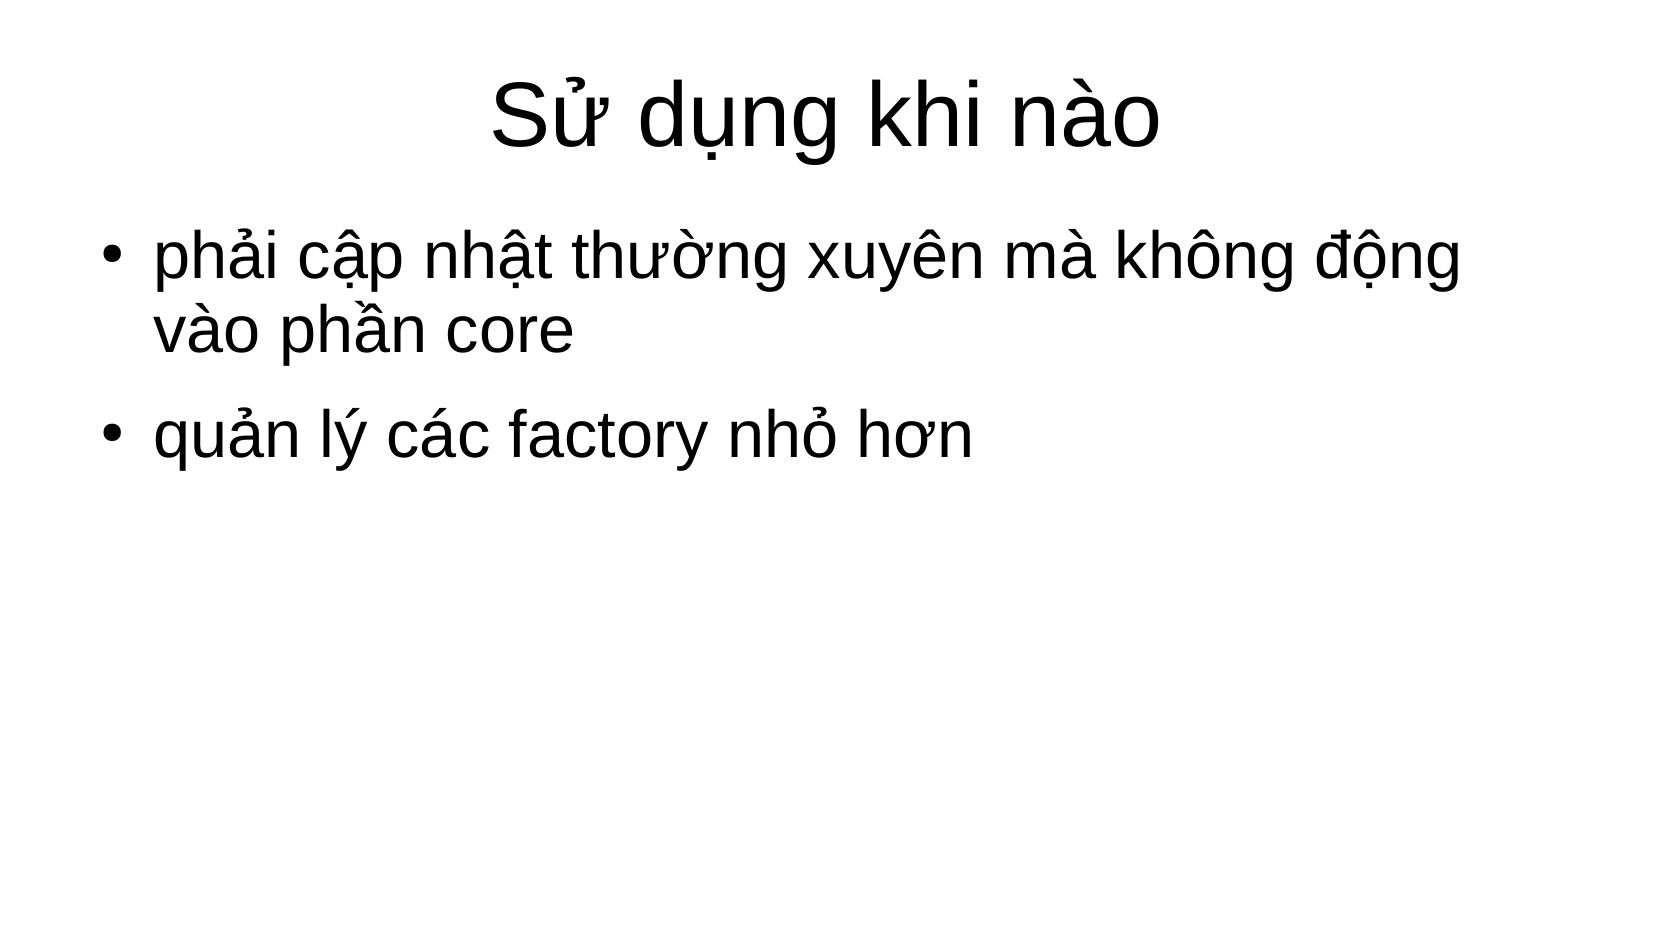

# Sử dụng khi nào
phải cập nhật thường xuyên mà không động vào phần core
quản lý các factory nhỏ hơn